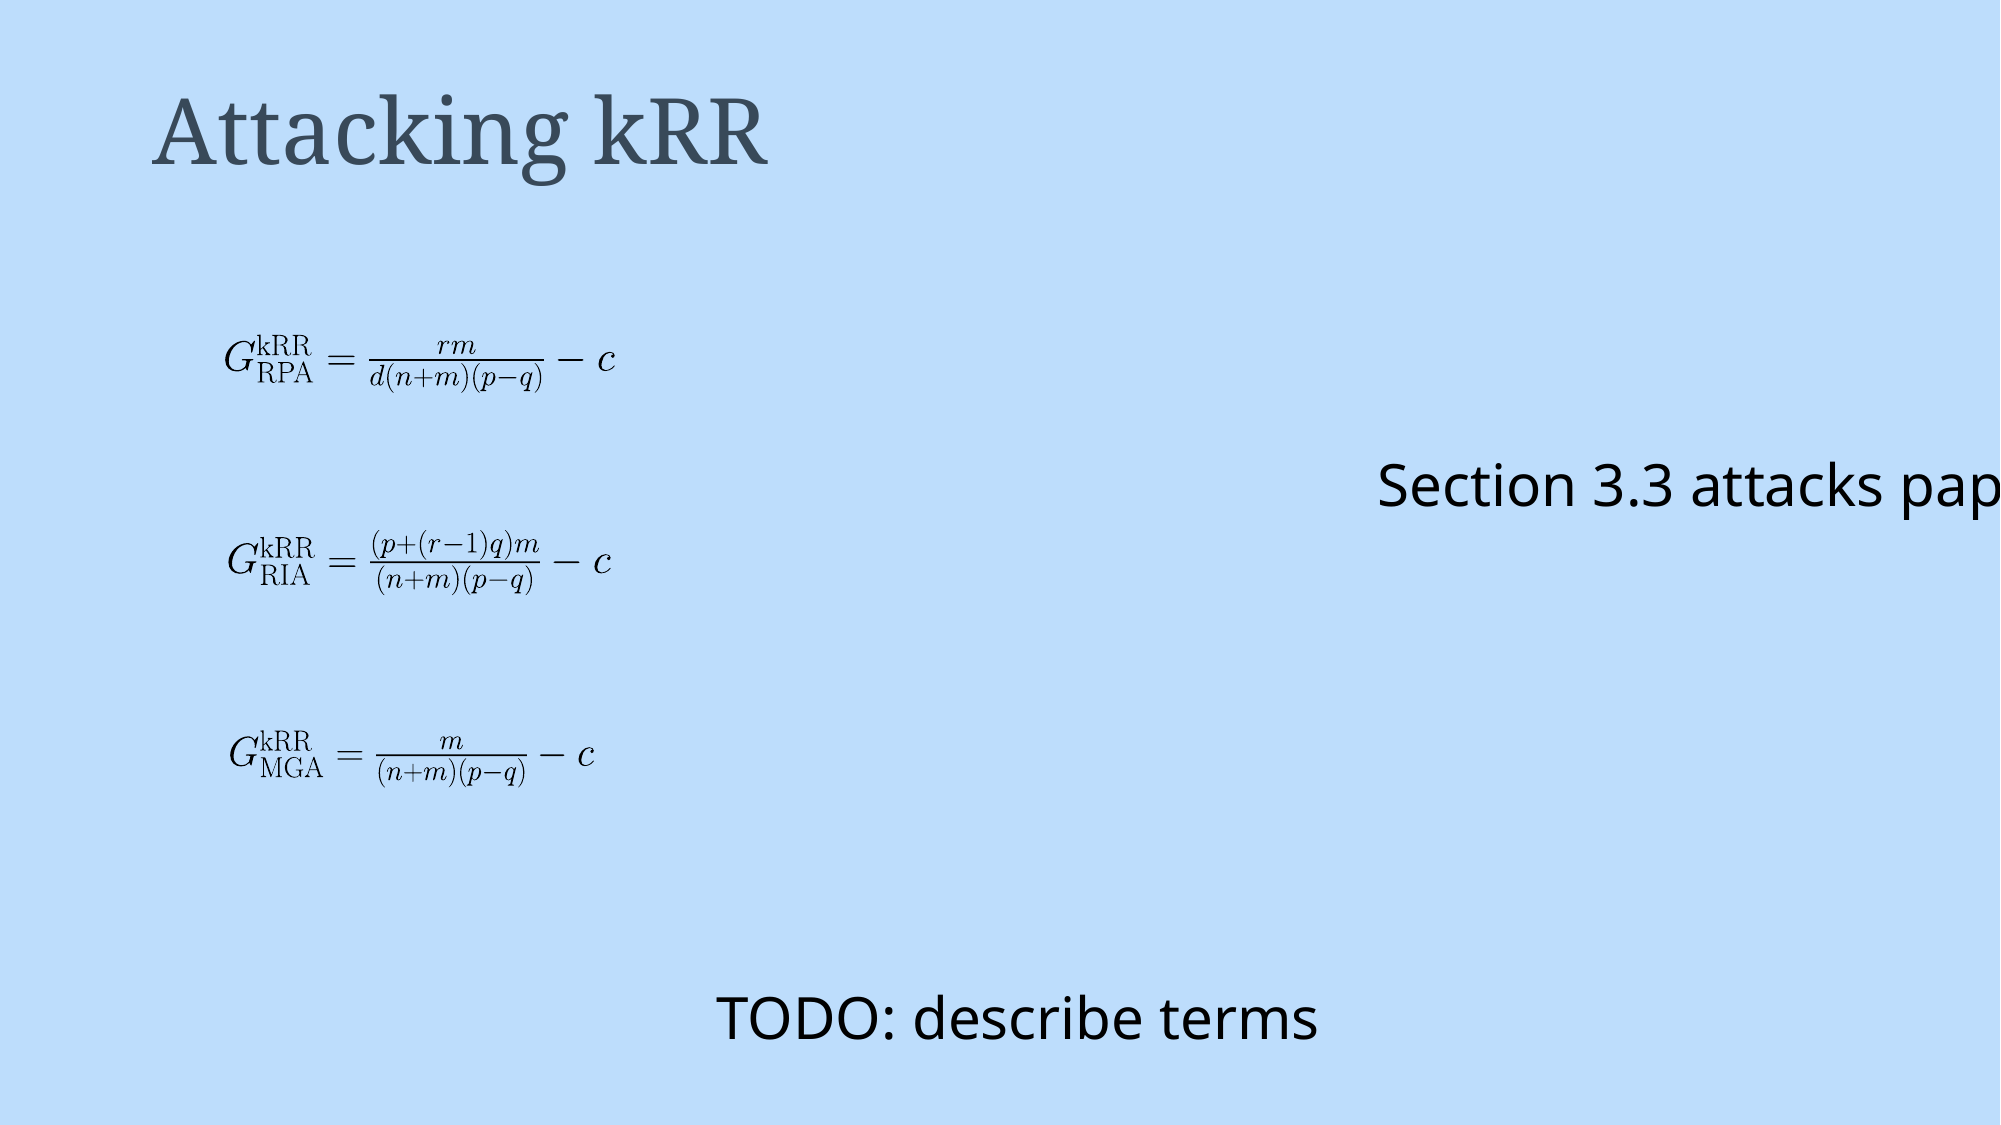

# Attacking kRR
Section 3.3 attacks paper
​​​​
​​​
​​
​
TODO: describe terms​​
​​​
​​
​